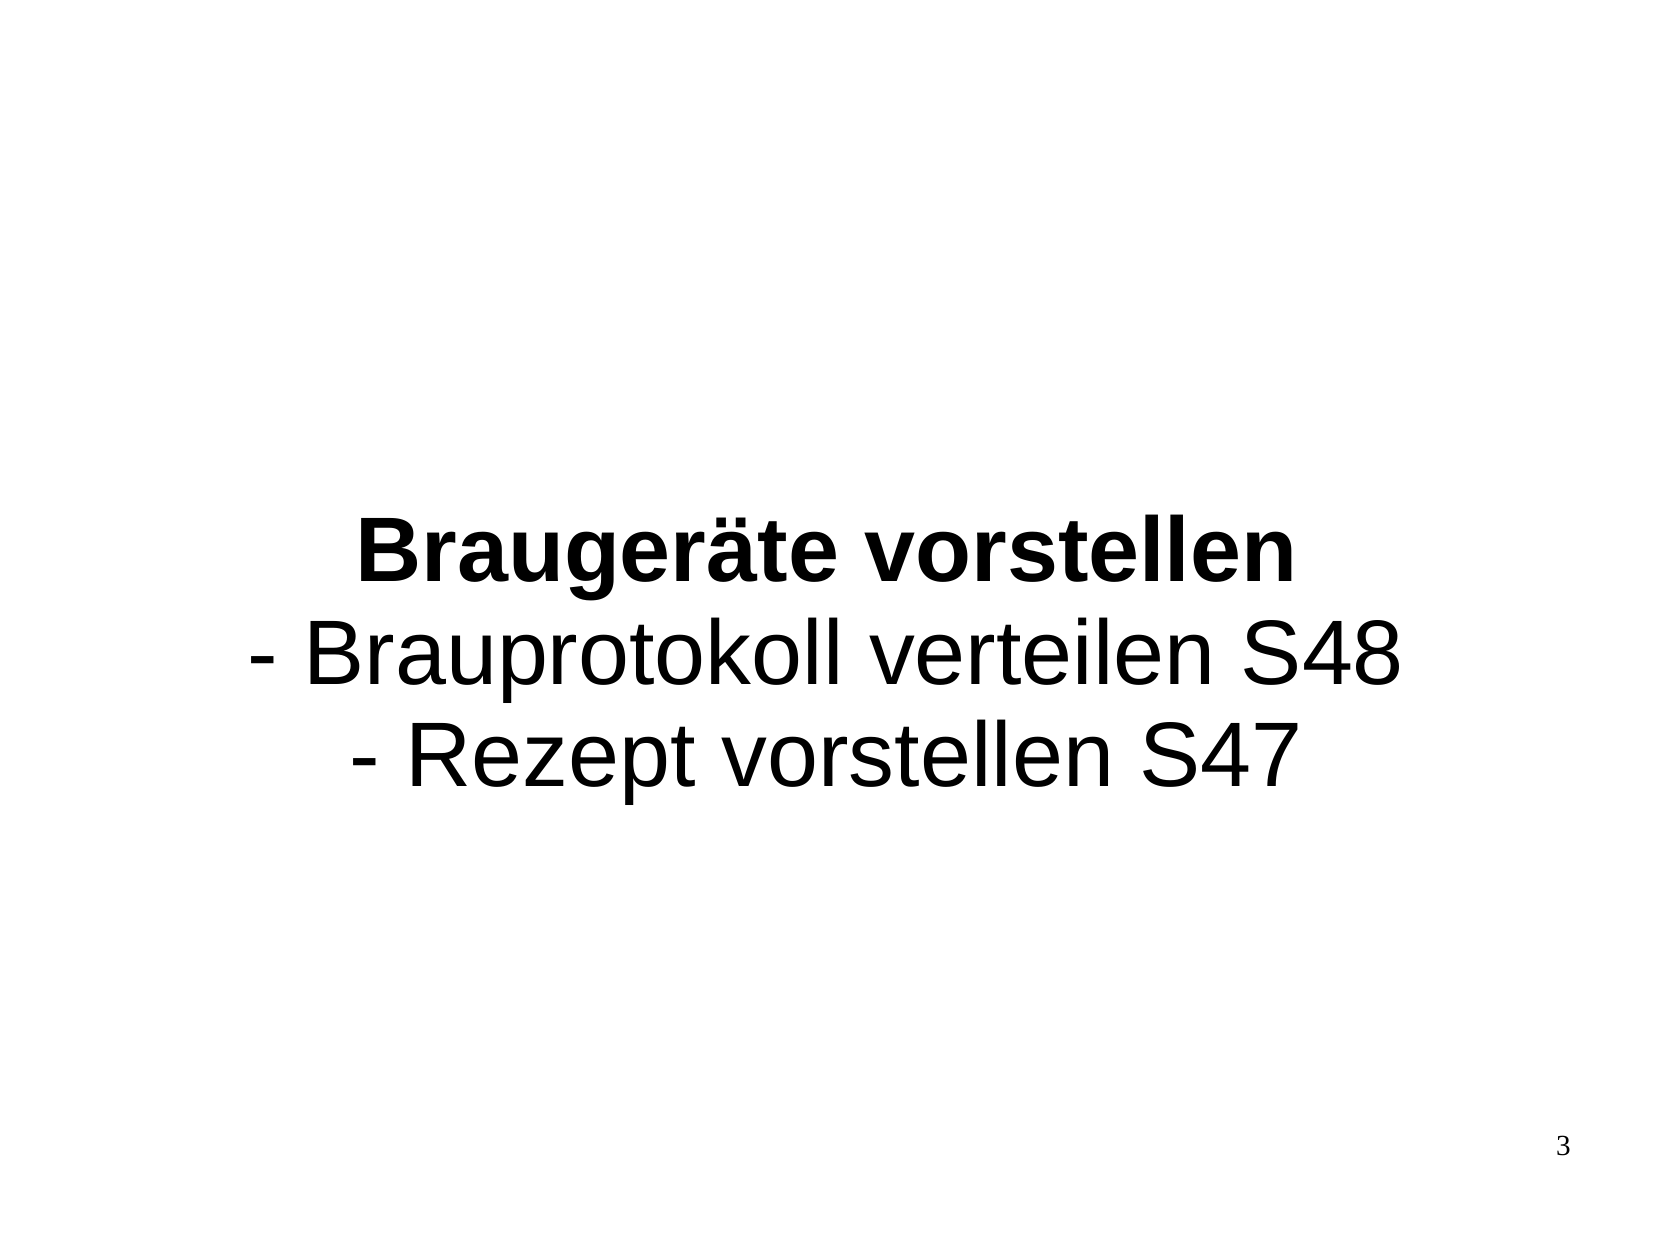

# Braugeräte vorstellen - Brauprotokoll verteilen S48 - Rezept vorstellen S47
3